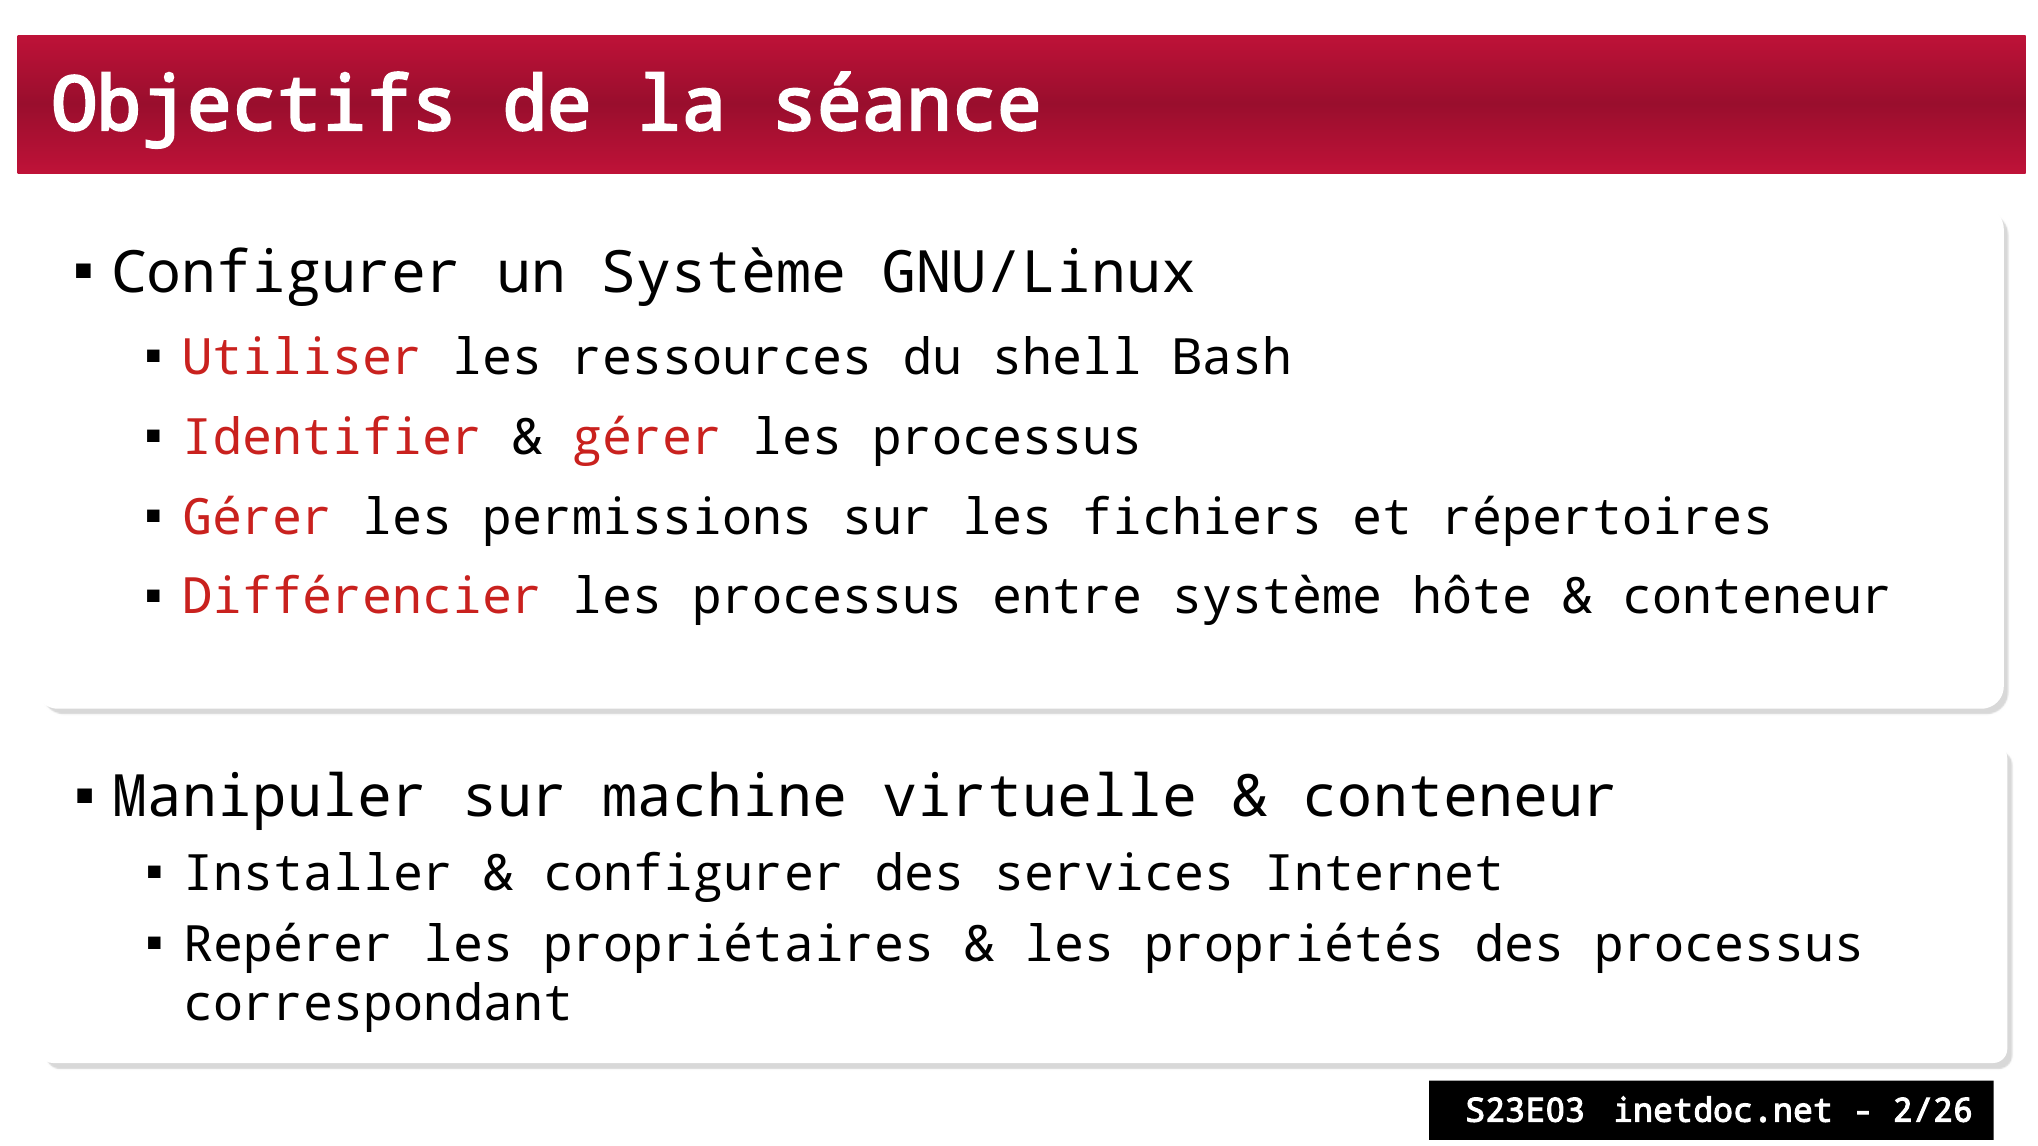

Objectifs de la séance
Configurer un Système GNU/Linux
Utiliser les ressources du shell Bash
Identifier & gérer les processus
Gérer les permissions sur les fichiers et répertoires
Différencier les processus entre système hôte & conteneur
Manipuler sur machine virtuelle & conteneur
Installer & configurer des services Internet
Repérer les propriétaires & les propriétés des processus correspondant
S23E03	inetdoc.net - 1/26